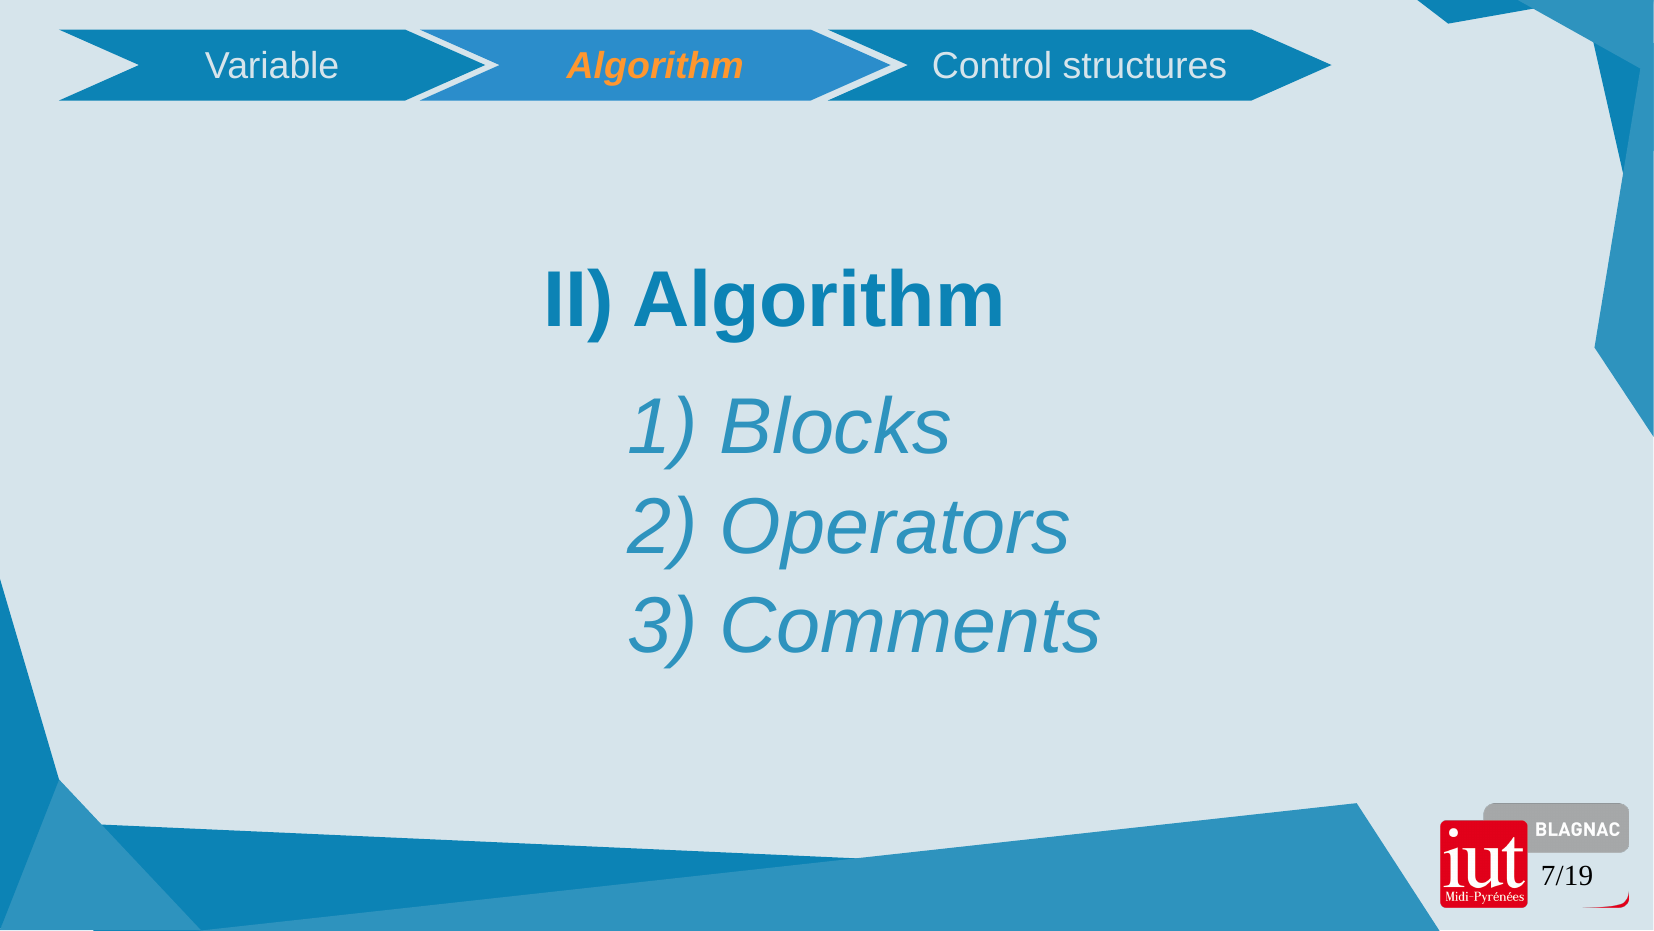

Variable
Algorithm
Control structures
# II) Algorithm
1) Blocks
2) Operators
3) Comments
7